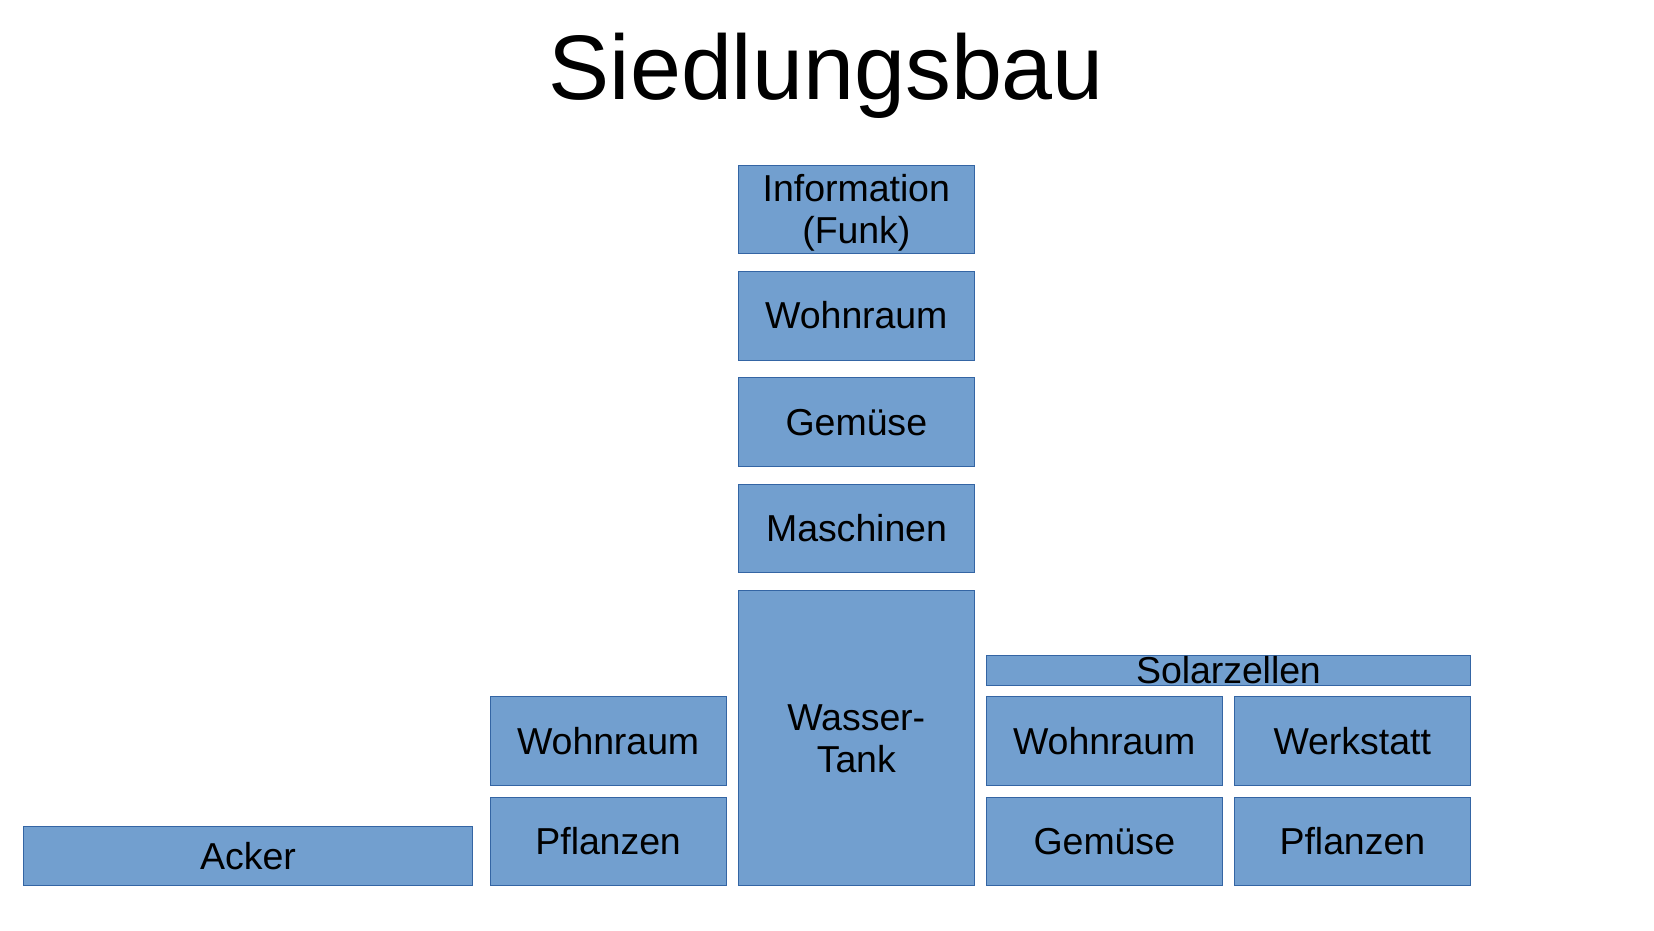

# Siedlungsbau
Information
(Funk)
Wohnraum
Gemüse
Maschinen
Wasser-
Tank
Solarzellen
Wohnraum
Wohnraum
Werkstatt
Pflanzen
Gemüse
Pflanzen
Acker